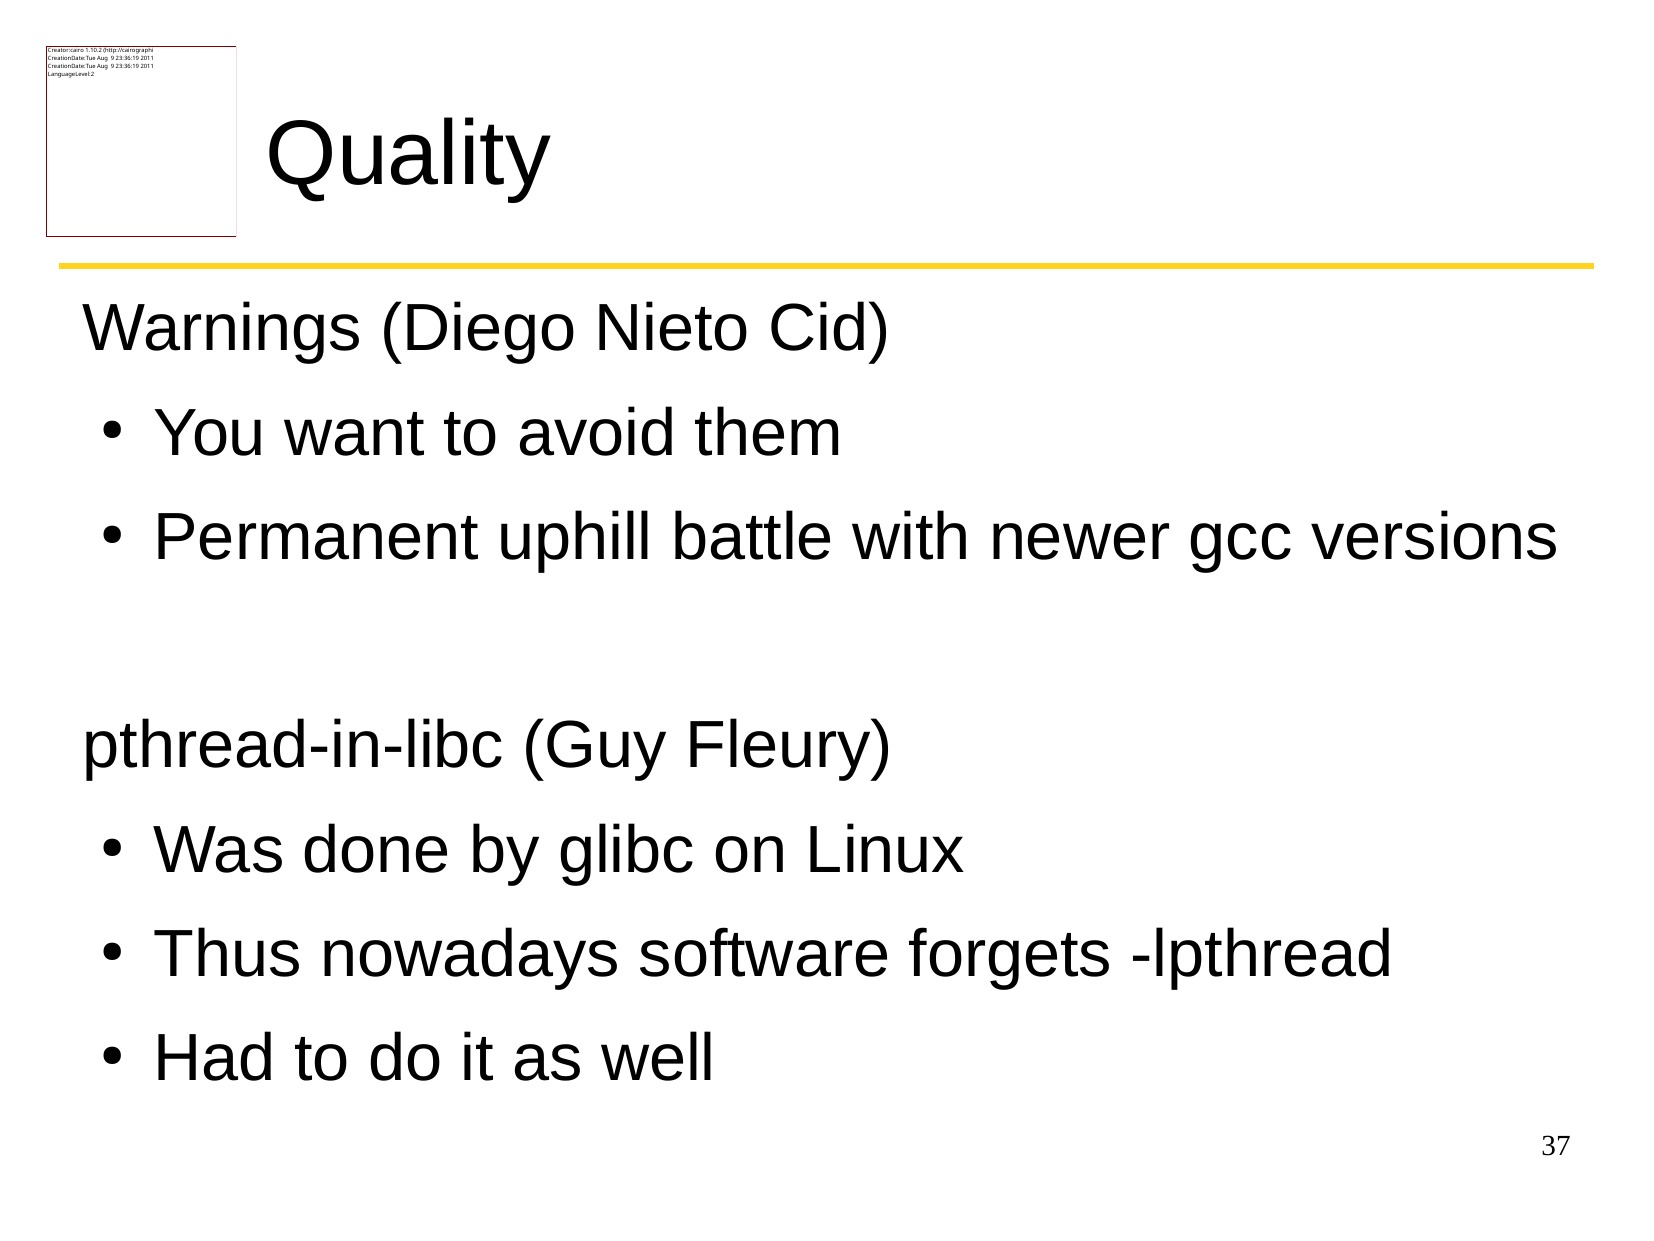

# Quality
Warnings (Diego Nieto Cid)
You want to avoid them
Permanent uphill battle with newer gcc versions
pthread-in-libc (Guy Fleury)
Was done by glibc on Linux
Thus nowadays software forgets -lpthread
Had to do it as well
37